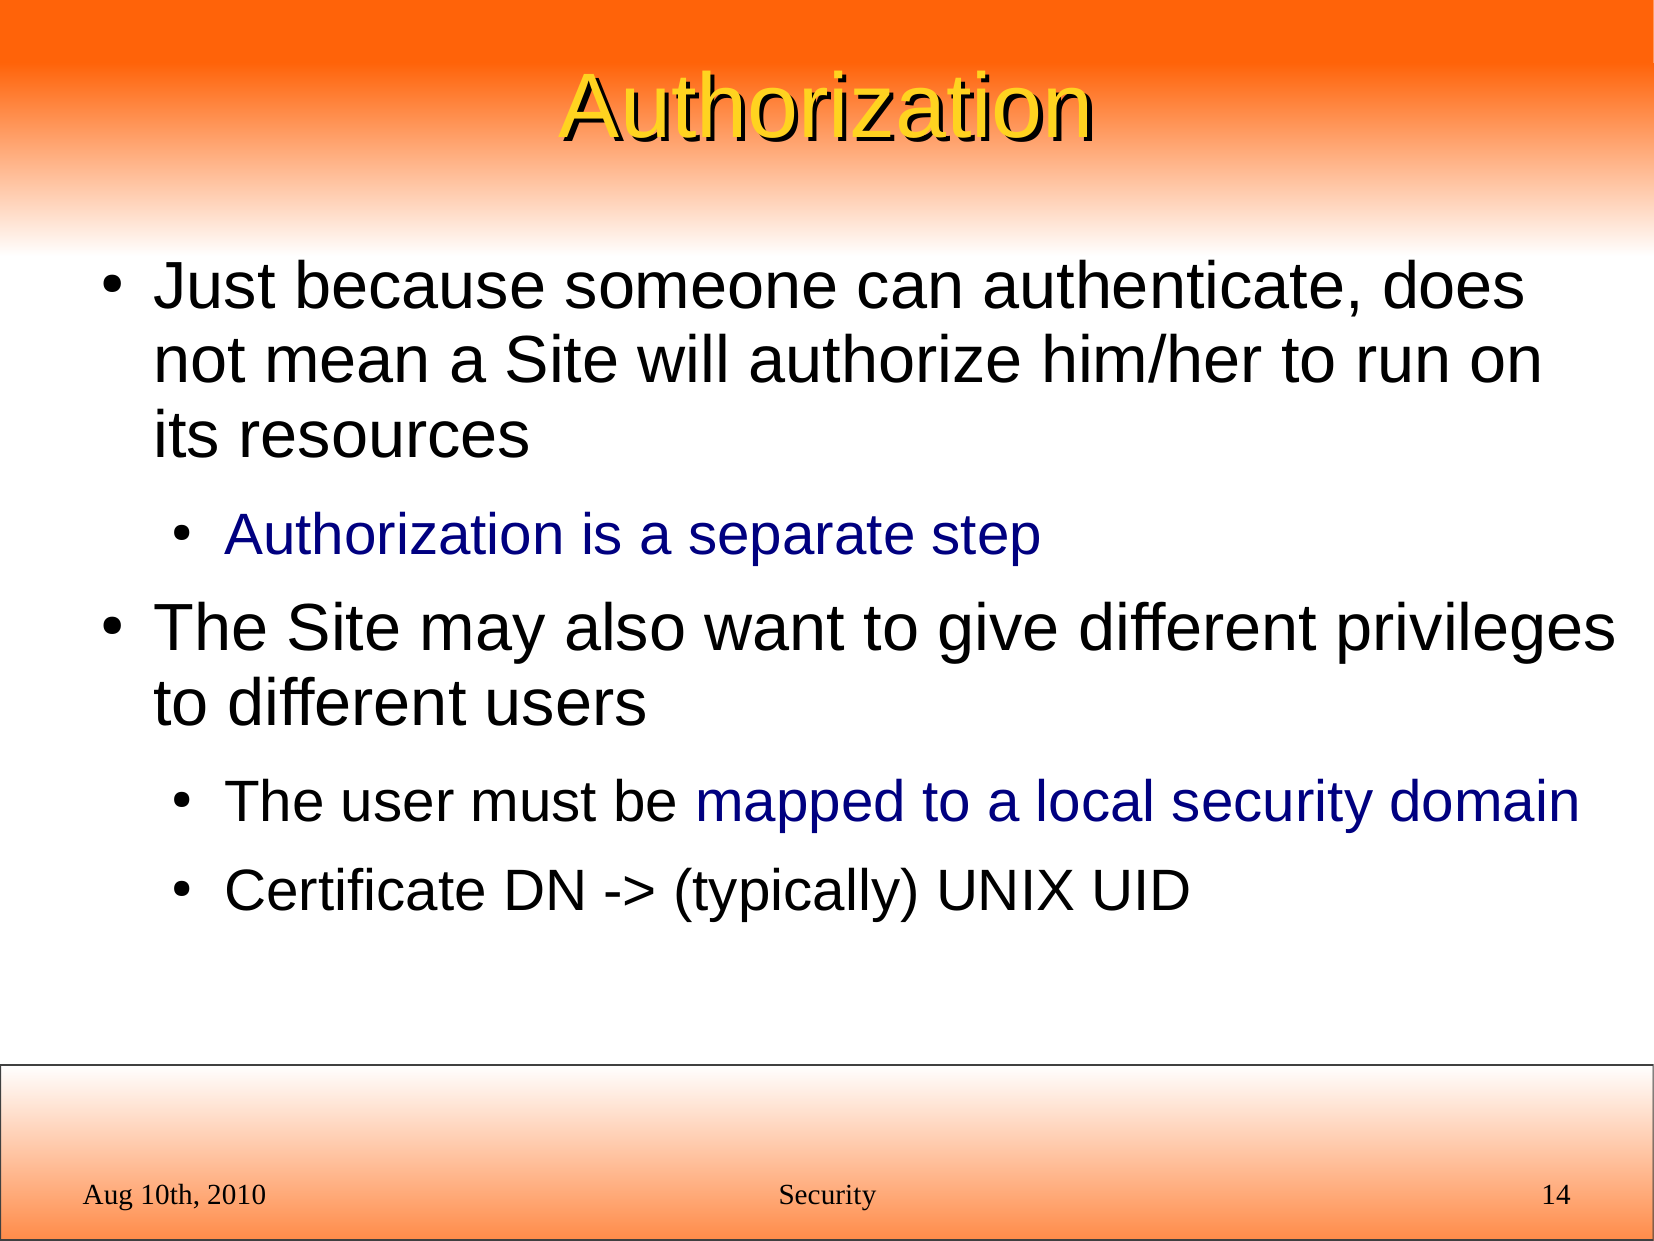

# Authorization
Just because someone can authenticate, does not mean a Site will authorize him/her to run on its resources
Authorization is a separate step
The Site may also want to give different privileges to different users
The user must be mapped to a local security domain
Certificate DN -> (typically) UNIX UID
Aug 10th, 2010
Security
14